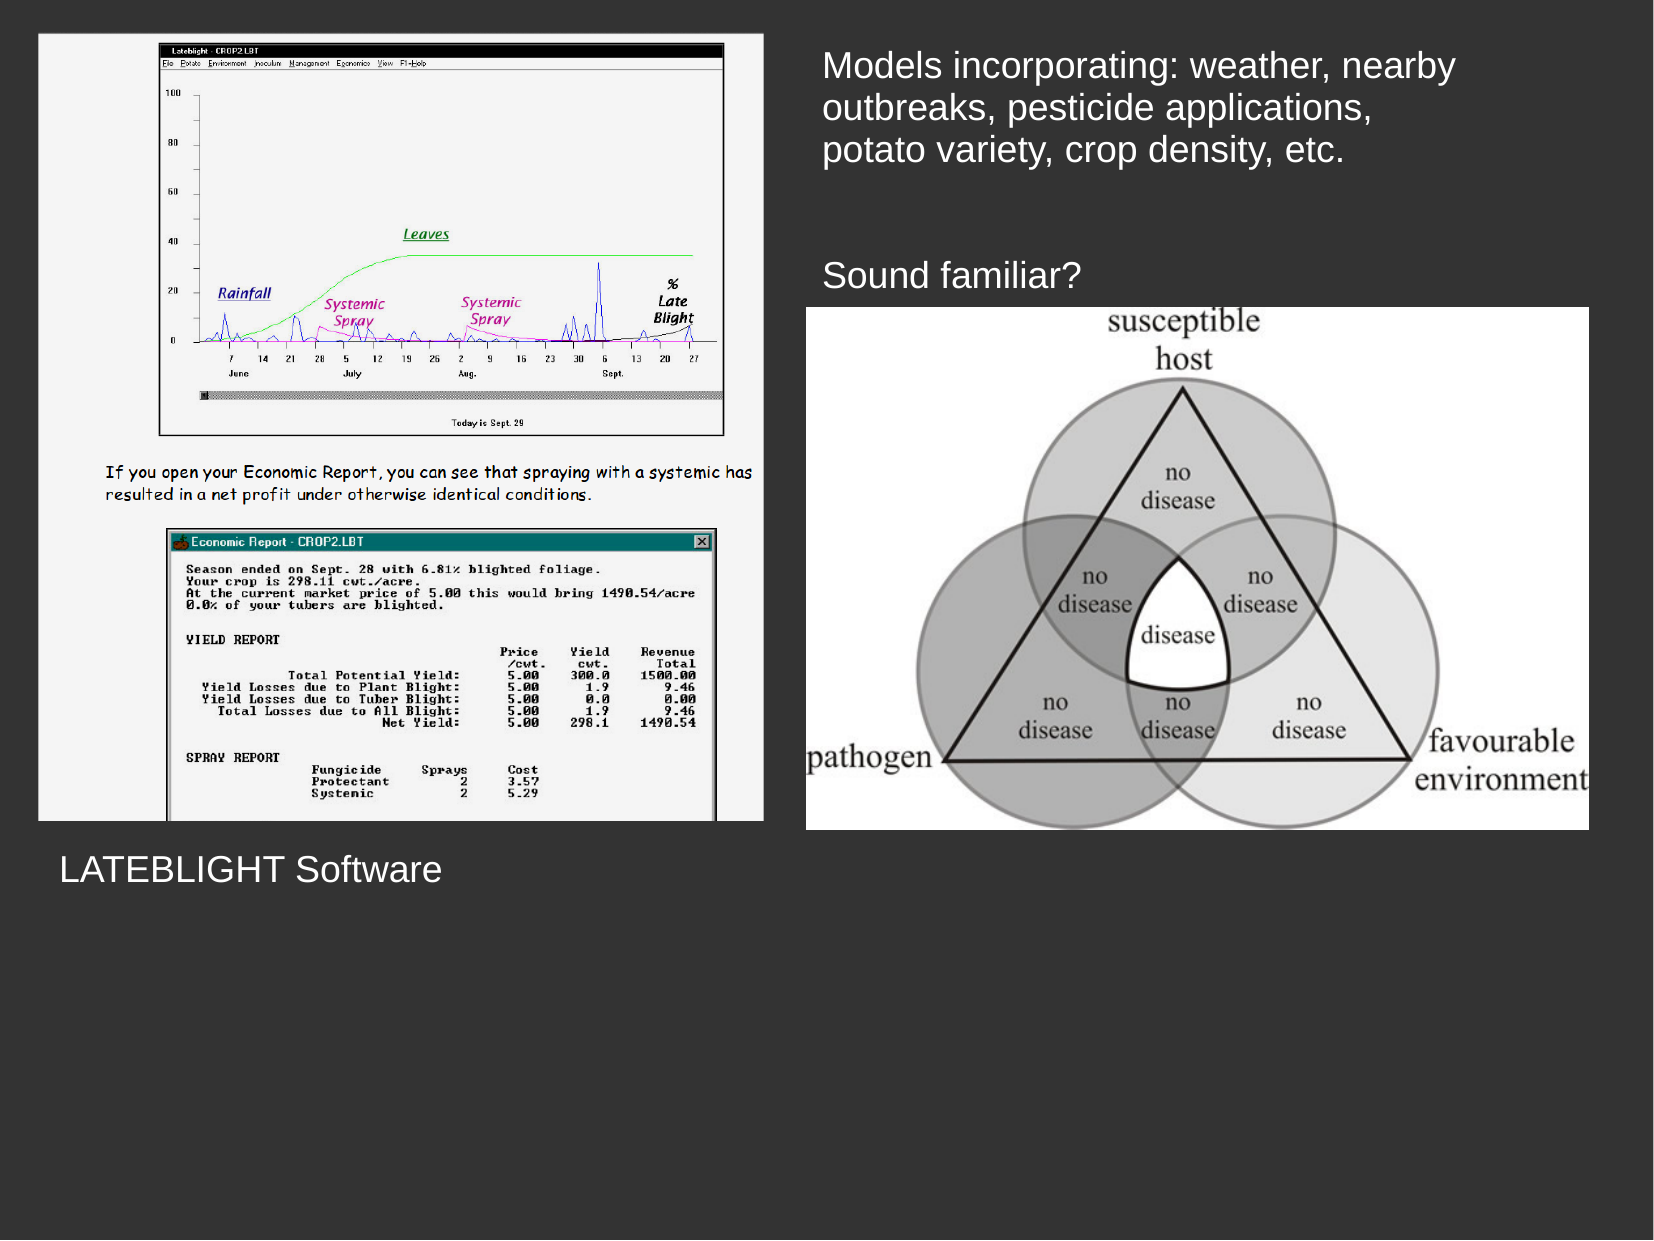

Models incorporating: weather, nearby outbreaks, pesticide applications, potato variety, crop density, etc.
Sound familiar?
LATEBLIGHT Software